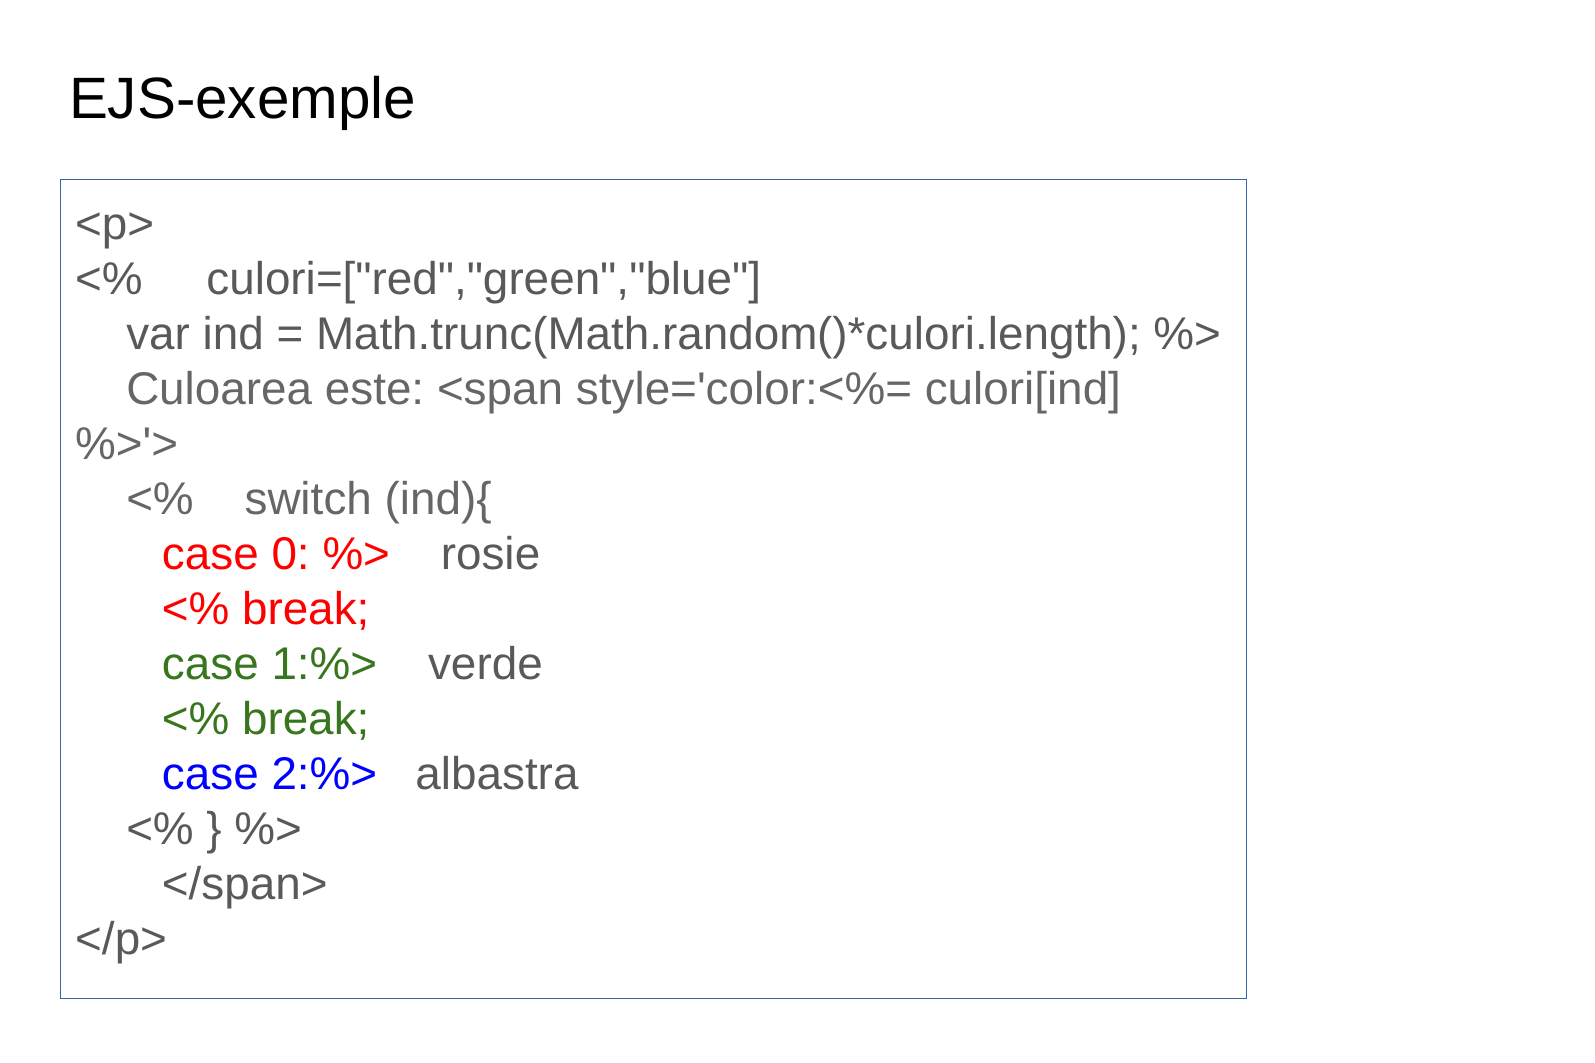

# EJS-exemple
<p>
<% culori=["red","green","blue"]
 var ind = Math.trunc(Math.random()*culori.length); %>
 Culoarea este: <span style='color:<%= culori[ind] %>'>
 <% switch (ind){
 	 case 0: %> rosie
 	 <% break;
 	 case 1:%> verde
 	 <% break;
 	 case 2:%> albastra
 <% } %>
 	 </span>
</p>